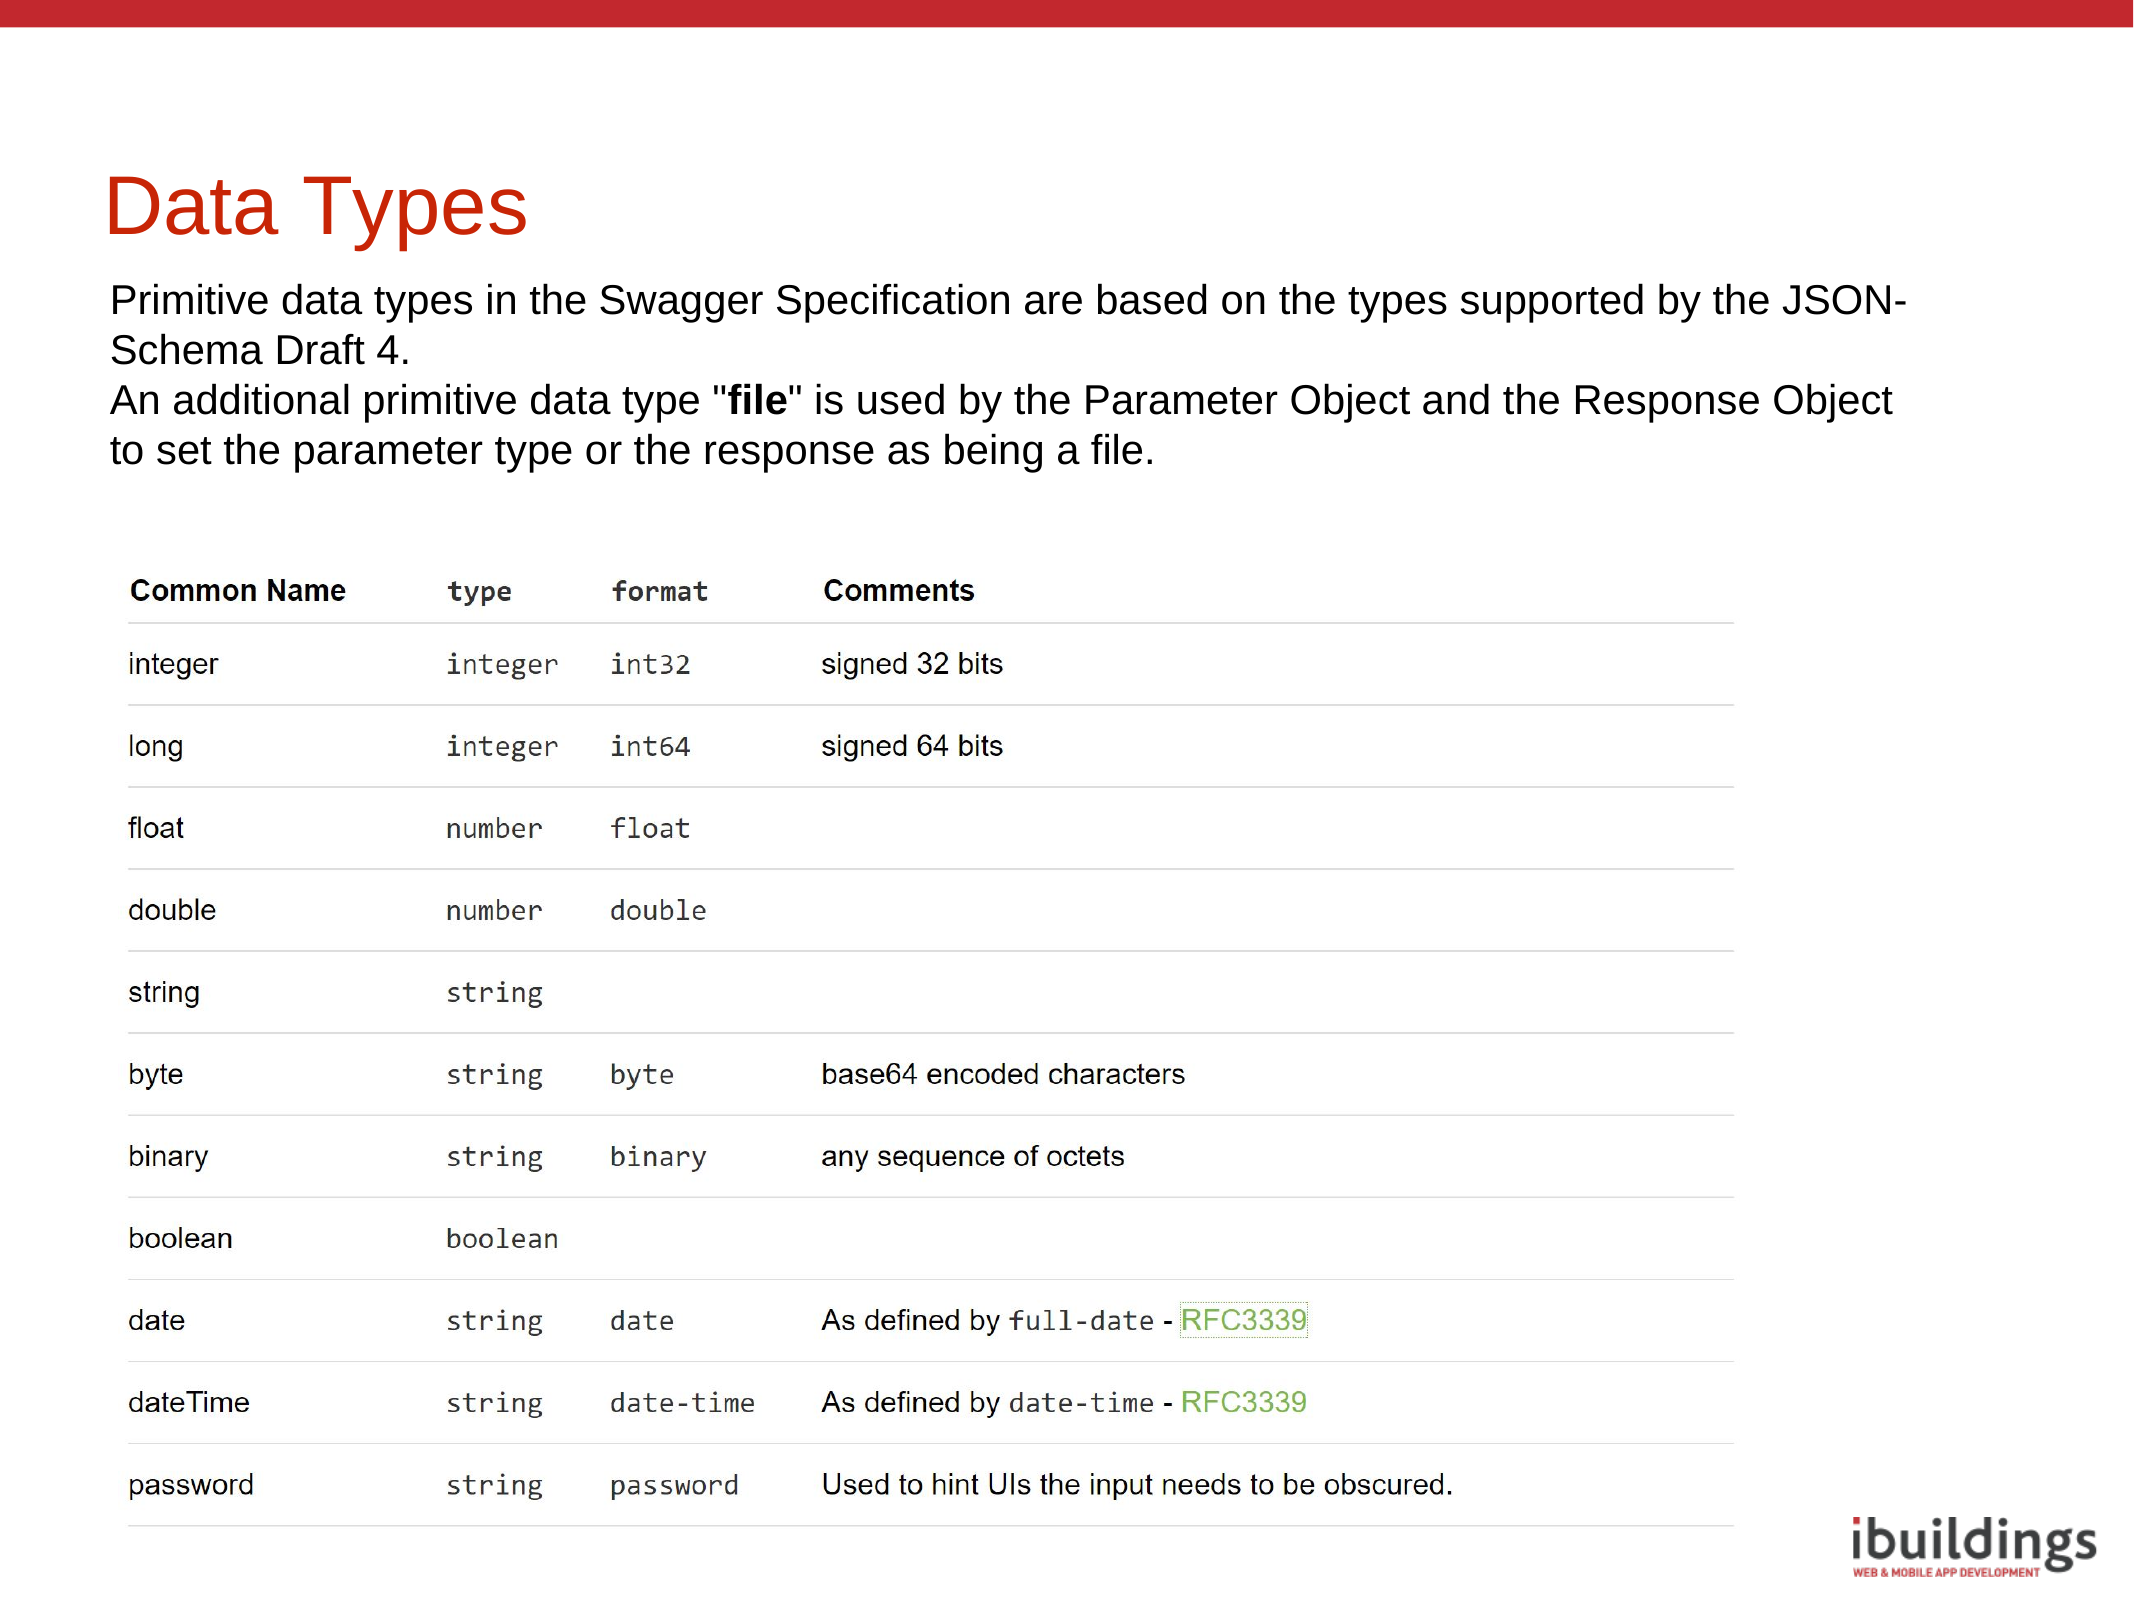

# Data Types
Primitive data types in the Swagger Specification are based on the types supported by the JSON-Schema Draft 4.
An additional primitive data type "file" is used by the Parameter Object and the Response Object to set the parameter type or the response as being a file.